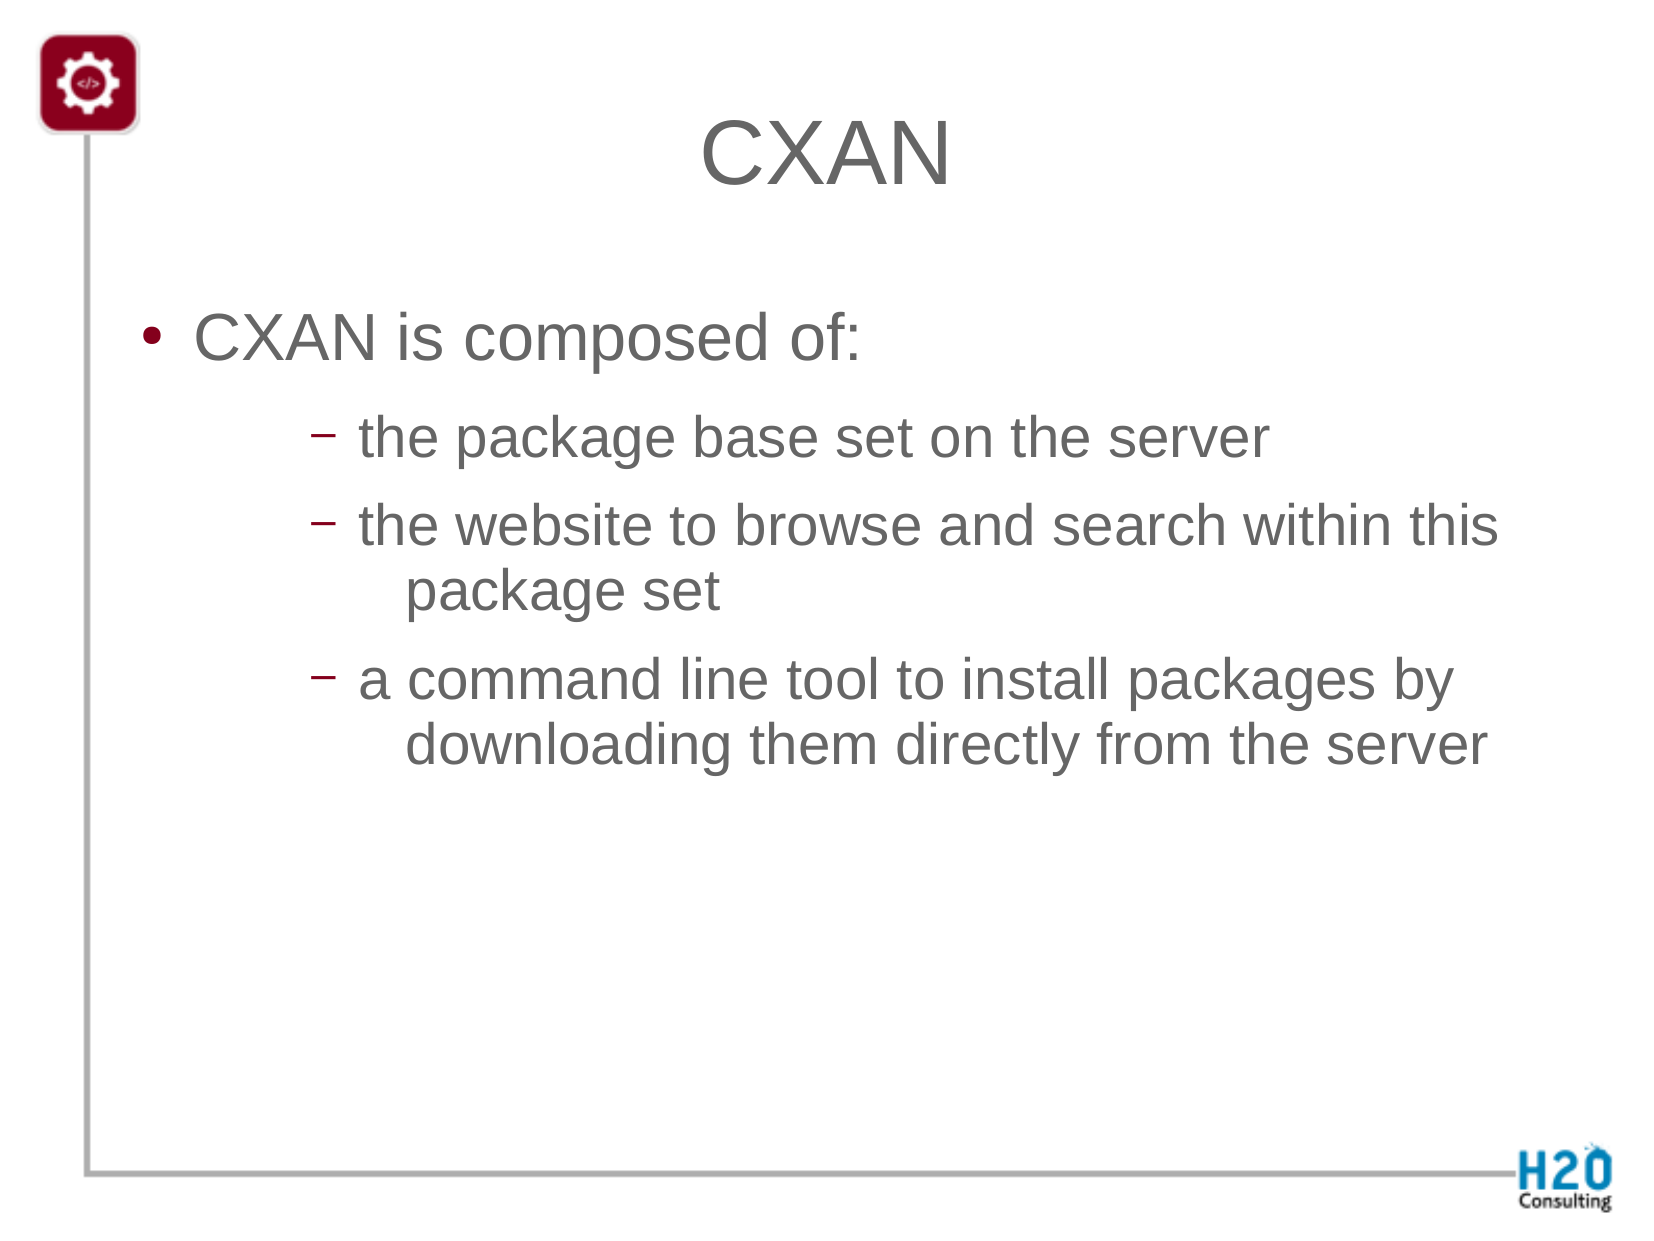

# CXAN
CXAN is composed of:
the package base set on the server
the website to browse and search within this package set
a command line tool to install packages by downloading them directly from the server